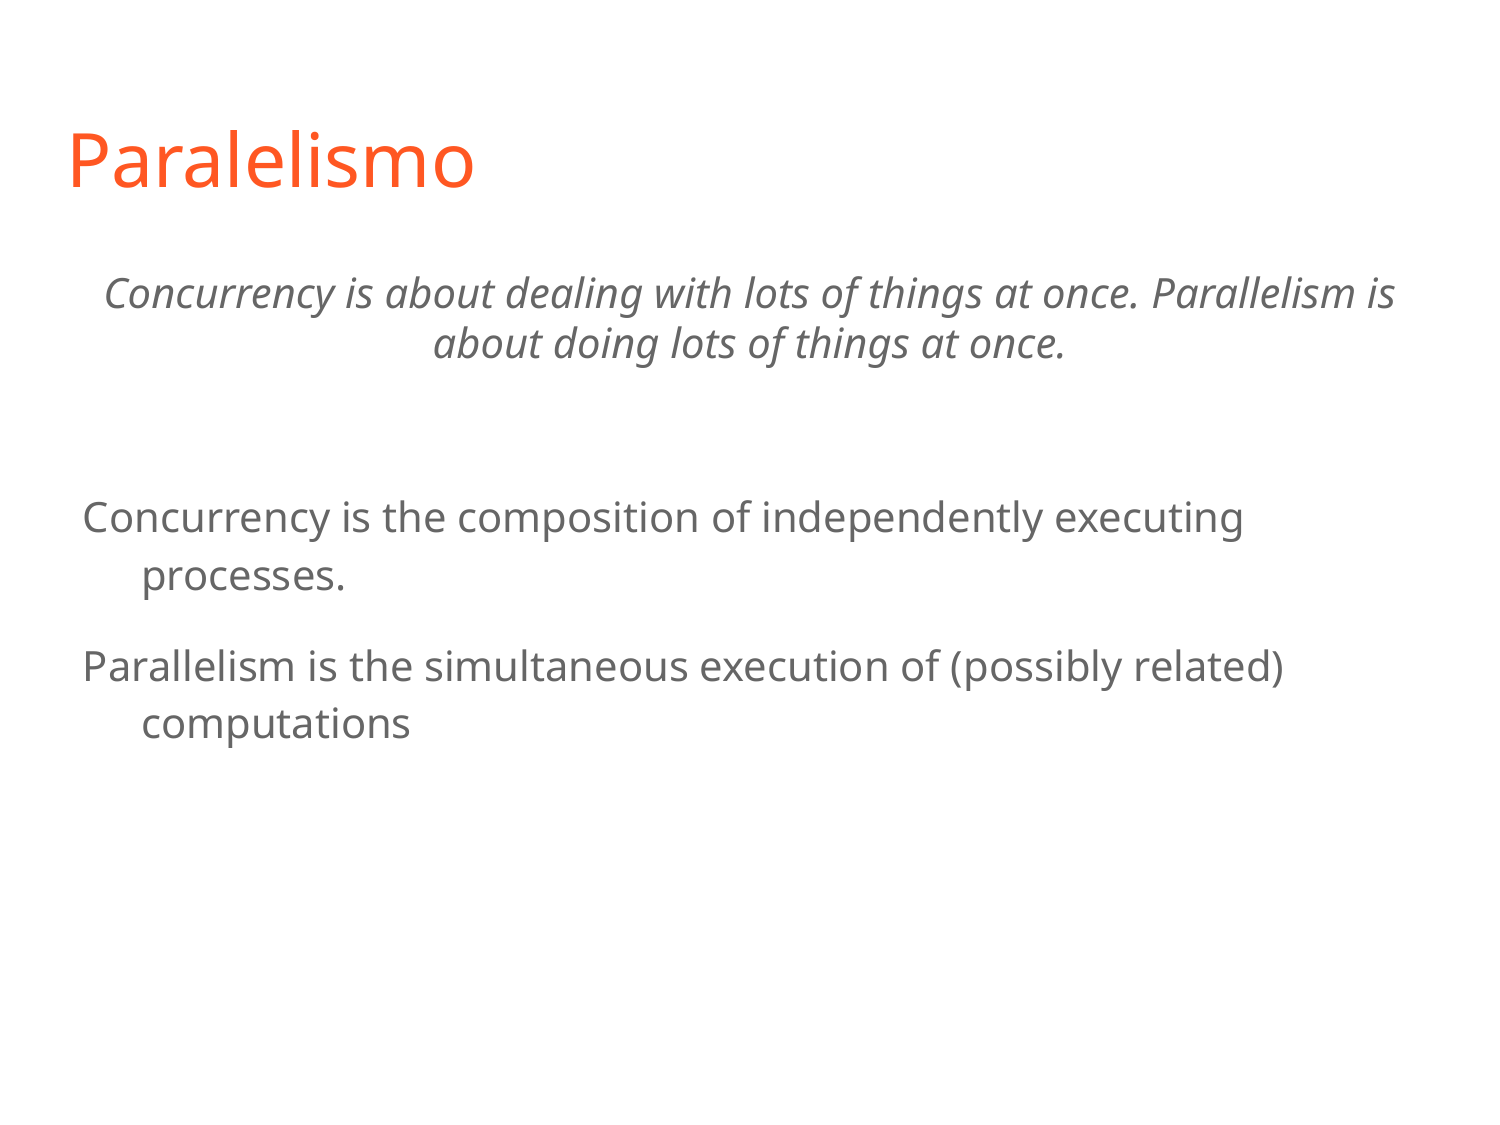

# Paralelismo
Concurrency is about dealing with lots of things at once. Parallelism is about doing lots of things at once.
Concurrency is the composition of independently executing processes.
Parallelism is the simultaneous execution of (possibly related) computations